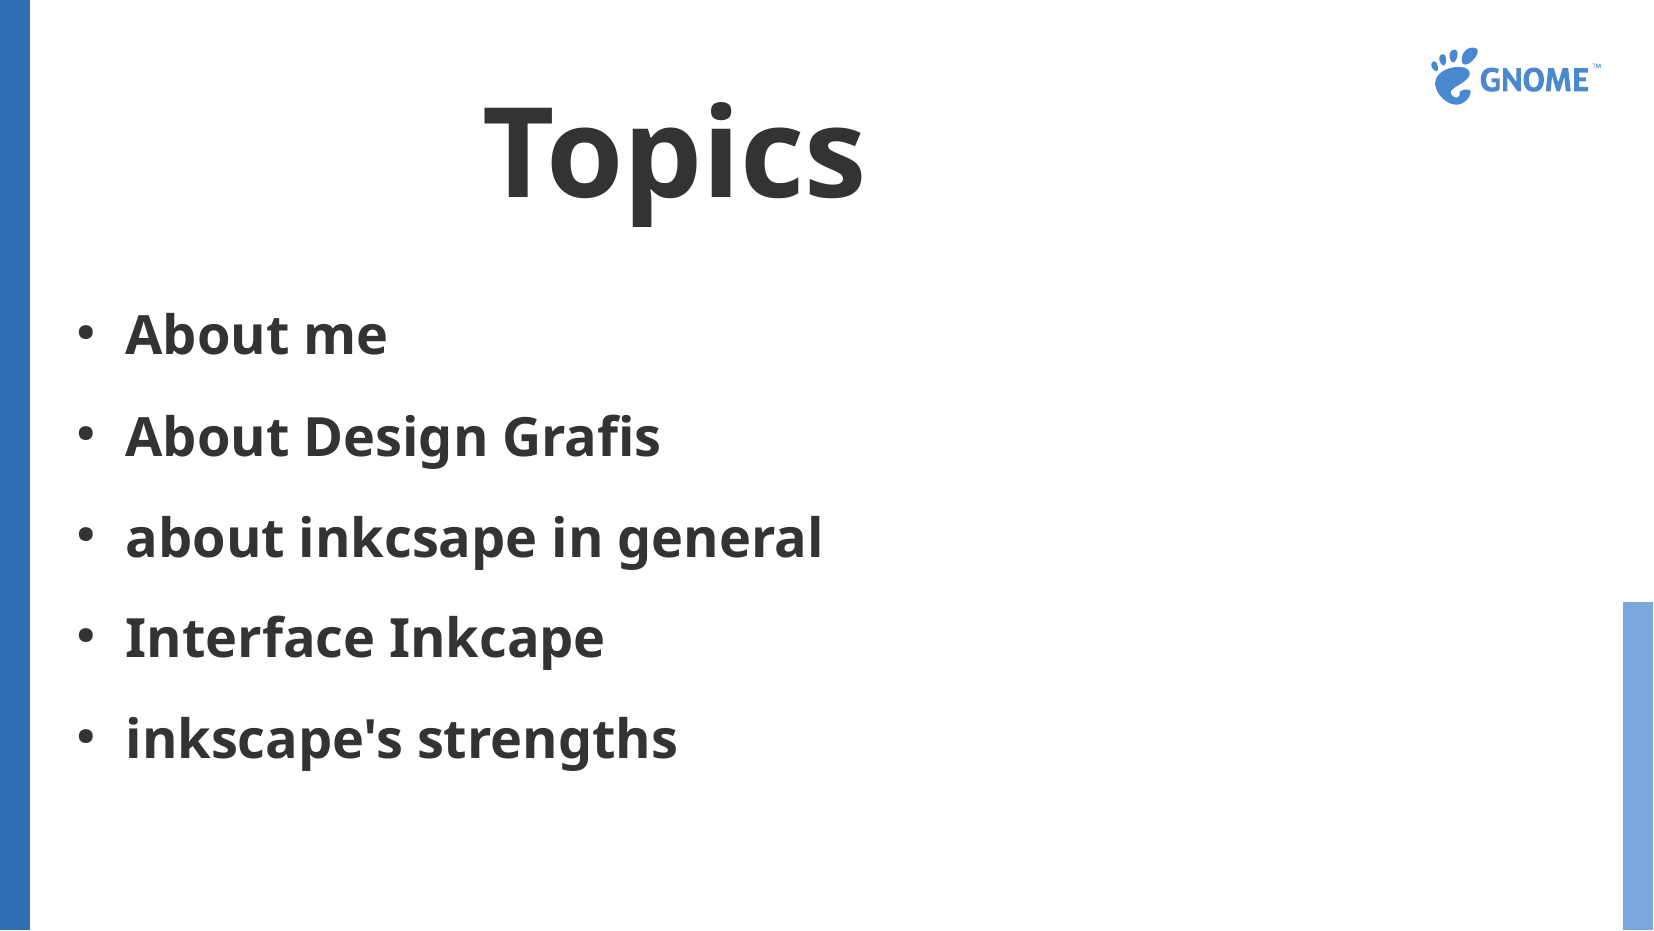

Topics
# About me
About Design Grafis
about inkcsape in general
Interface Inkcape
inkscape's strengths